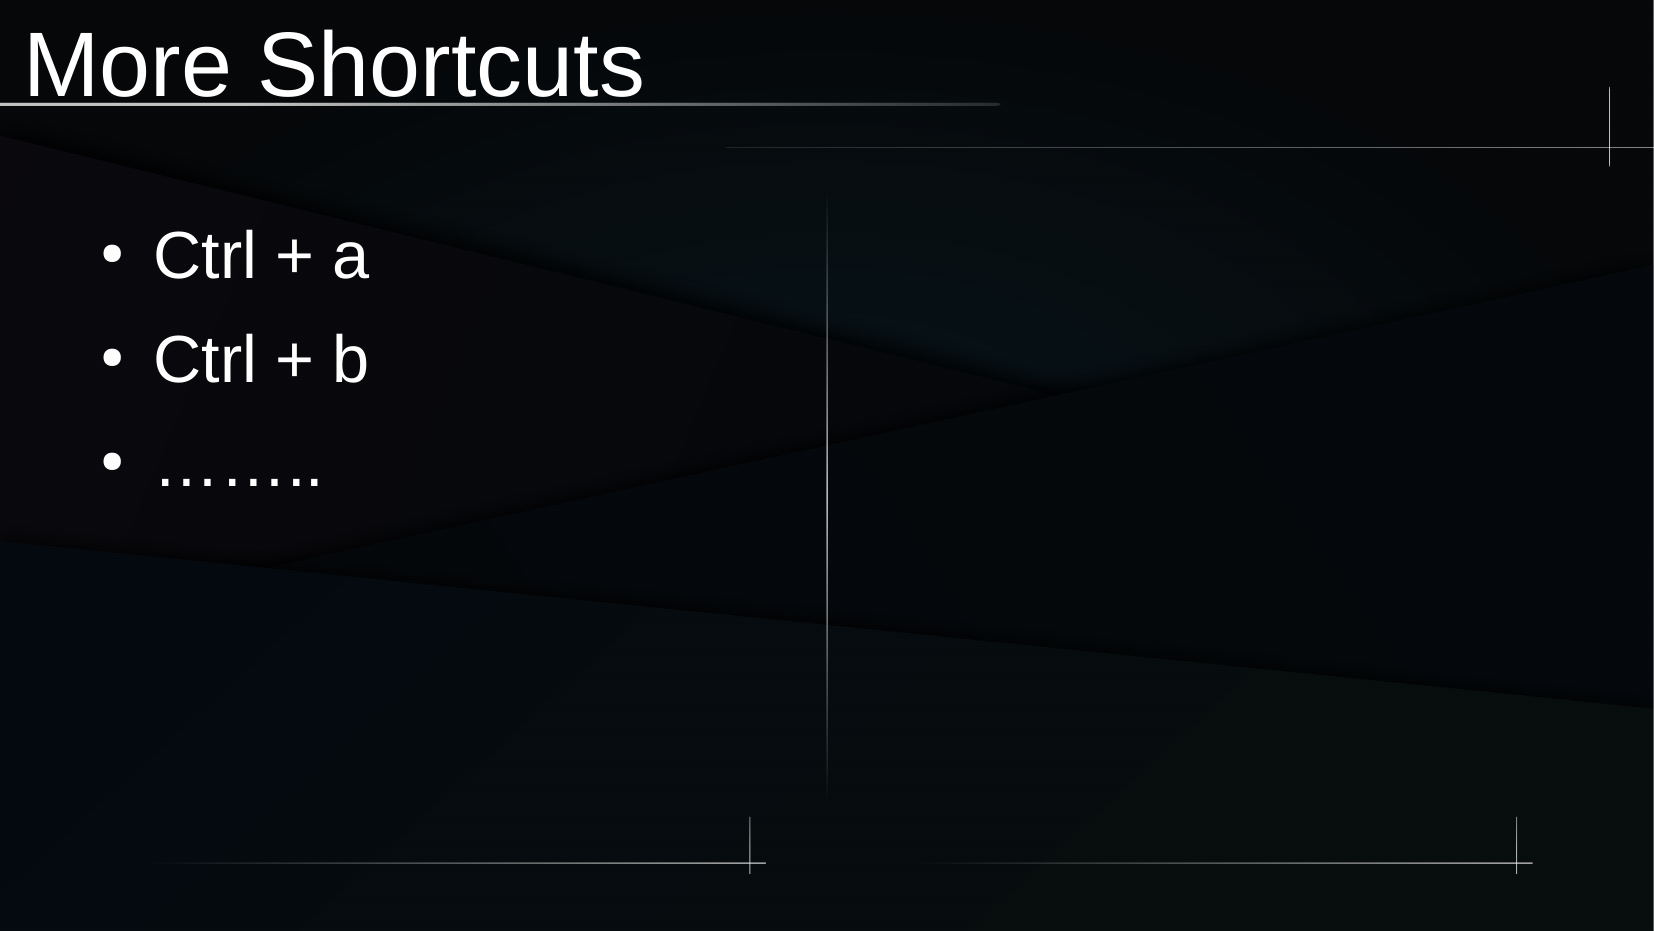

# More Shortcuts
Ctrl + a
Ctrl + b
……..